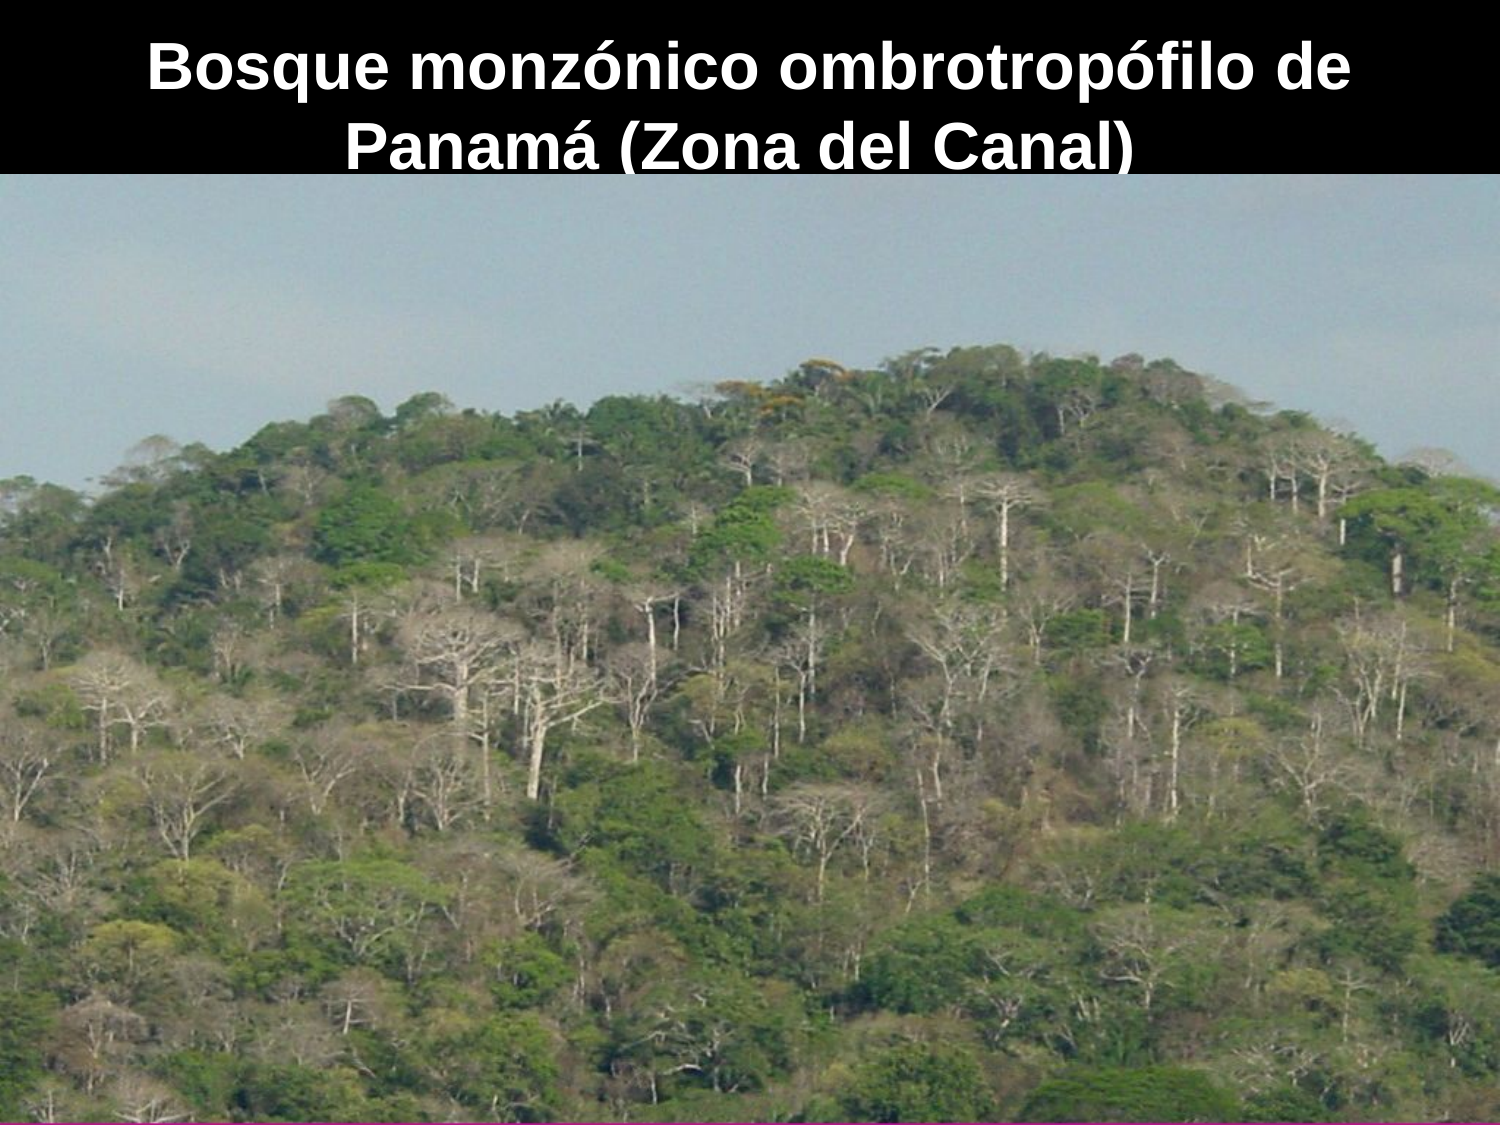

Bosque monzónico ombrotropófilo de Panamá (Zona del Canal)